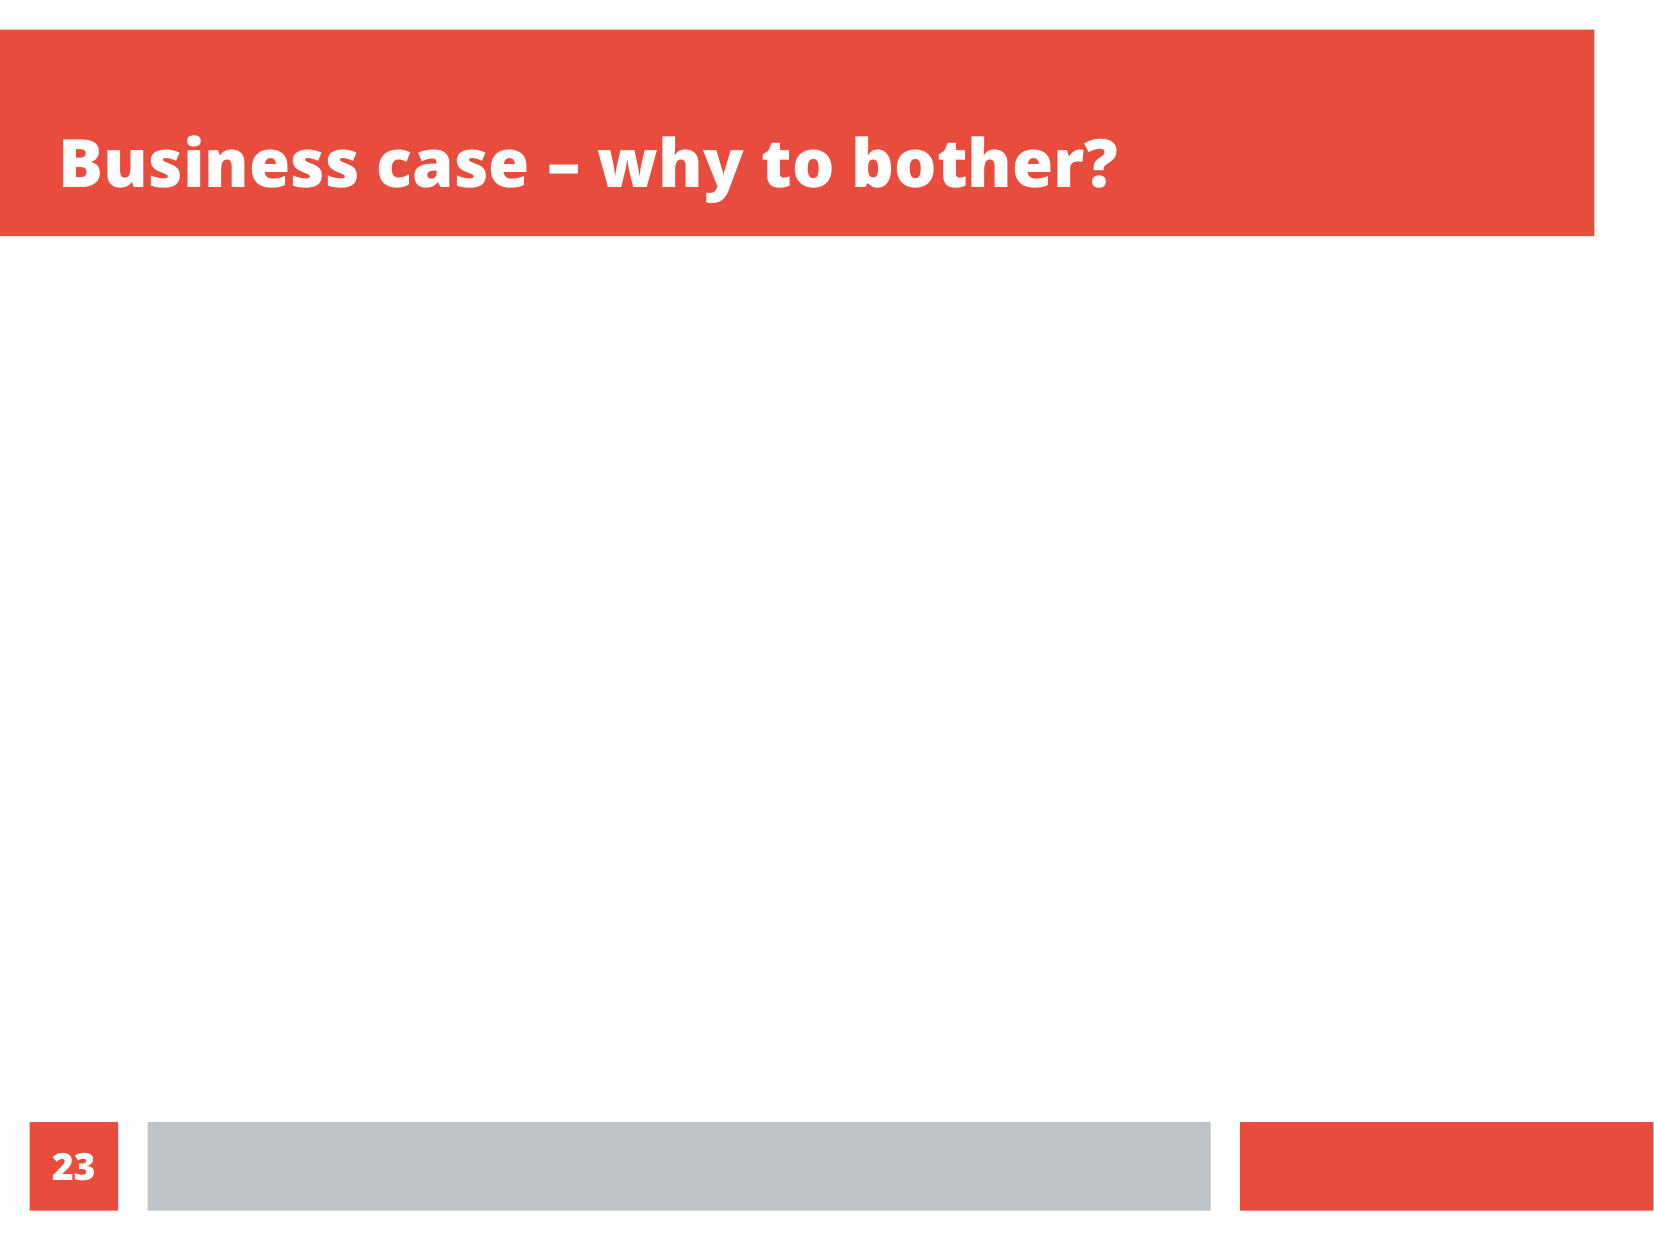

# Business case – why to bother?
23